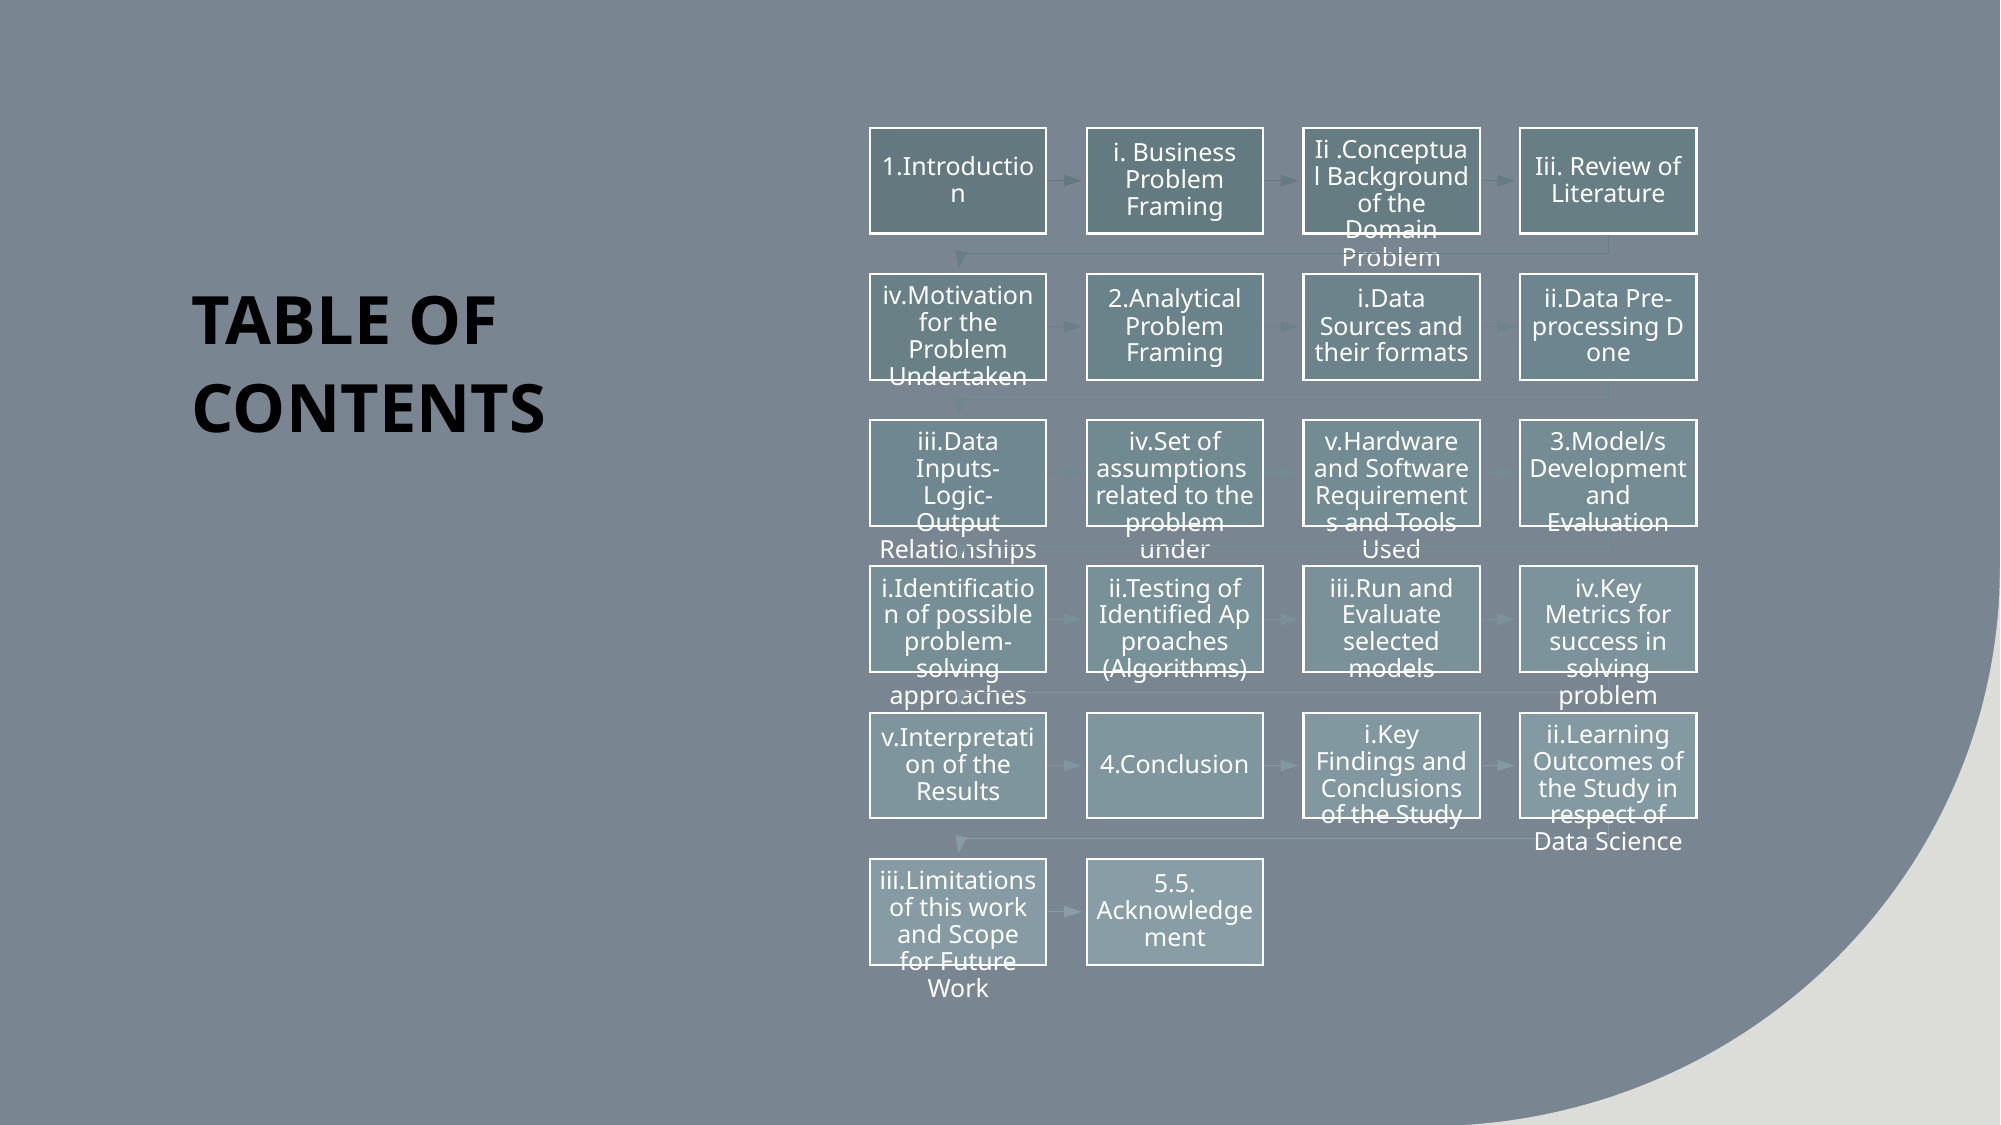

1.Introduction
i. Business Problem Framing
Ii .Conceptual Background of the Domain Problem
Iii. Review of Literature
iv.Motivation for the Problem Undertaken
2.Analytical Problem Framing
i.Data Sources and their formats
ii.Data Pre-processing Done
iii.Data Inputs- Logic- Output Relationships
iv.Set of assumptions related to the problem under consideration
v.Hardware and Software Requirements and Tools Used
3.Model/s Development and Evaluation
i.Identification of possible problem-solving approaches (methods)
ii.Testing of Identified Approaches (Algorithms)
iii.Run and Evaluate selected models
iv.Key Metrics for success in solving problem under consideration
v.Interpretation of the Results
4.Conclusion
i.Key Findings and Conclusions of the Study
ii.Learning Outcomes of the Study in respect of Data Science
iii.Limitations of this work and Scope for Future Work
5.5. Acknowledgement
# Table Of Contents